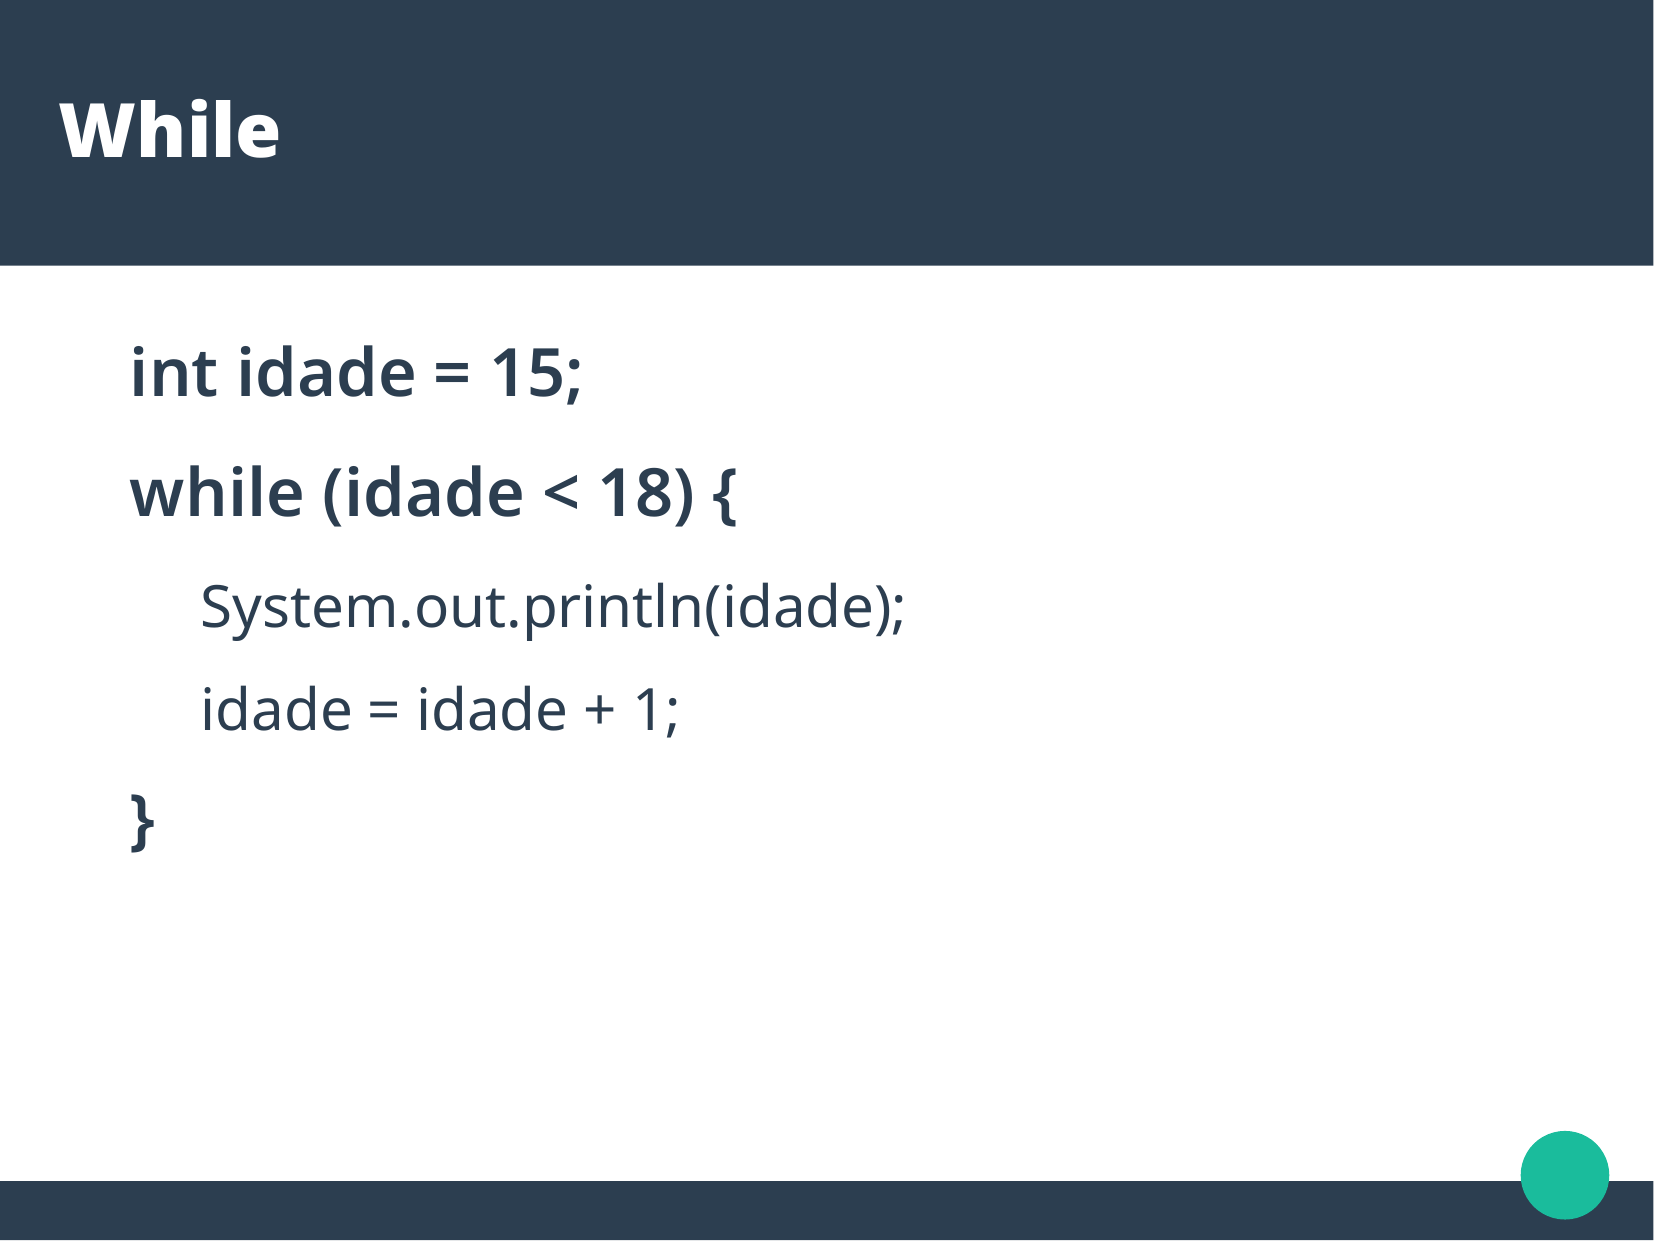

# While
int idade = 15;
while (idade < 18) {
System.out.println(idade);
idade = idade + 1;
}